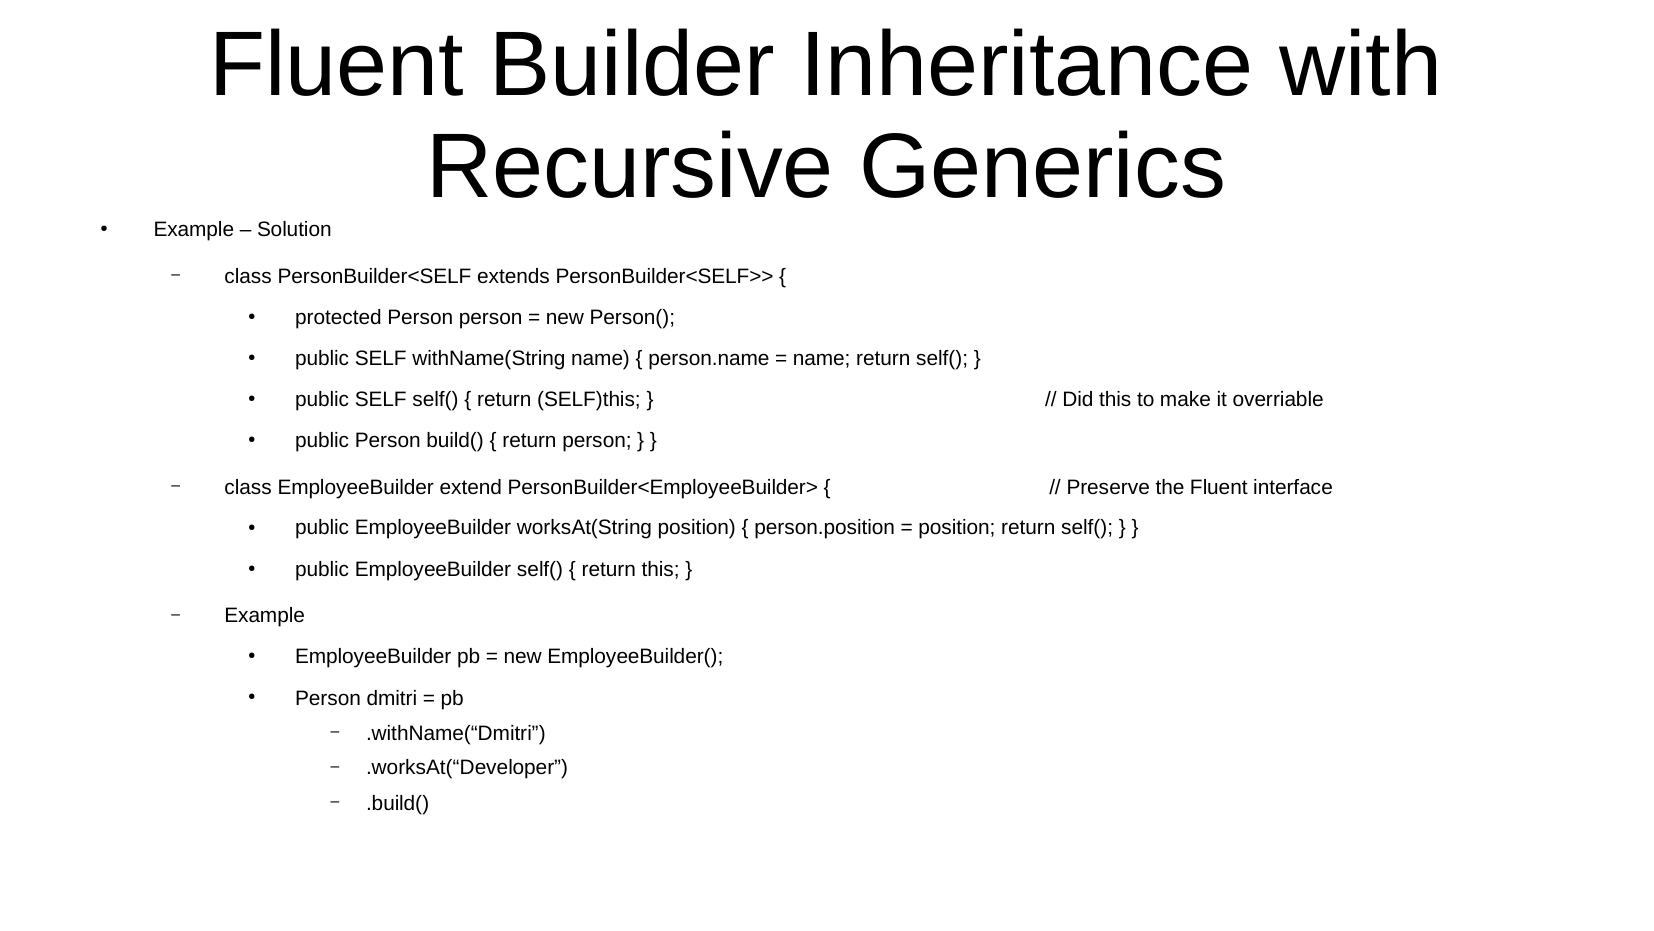

# Fluent Builder Inheritance with Recursive Generics
Example – Solution
class PersonBuilder<SELF extends PersonBuilder<SELF>> {
protected Person person = new Person();
public SELF withName(String name) { person.name = name; return self(); }
public SELF self() { return (SELF)this; } 						// Did this to make it overriable
public Person build() { return person; } }
class EmployeeBuilder extend PersonBuilder<EmployeeBuilder> {			// Preserve the Fluent interface
public EmployeeBuilder worksAt(String position) { person.position = position; return self(); } }
public EmployeeBuilder self() { return this; }
Example
EmployeeBuilder pb = new EmployeeBuilder();
Person dmitri = pb
.withName(“Dmitri”)
.worksAt(“Developer”)
.build()